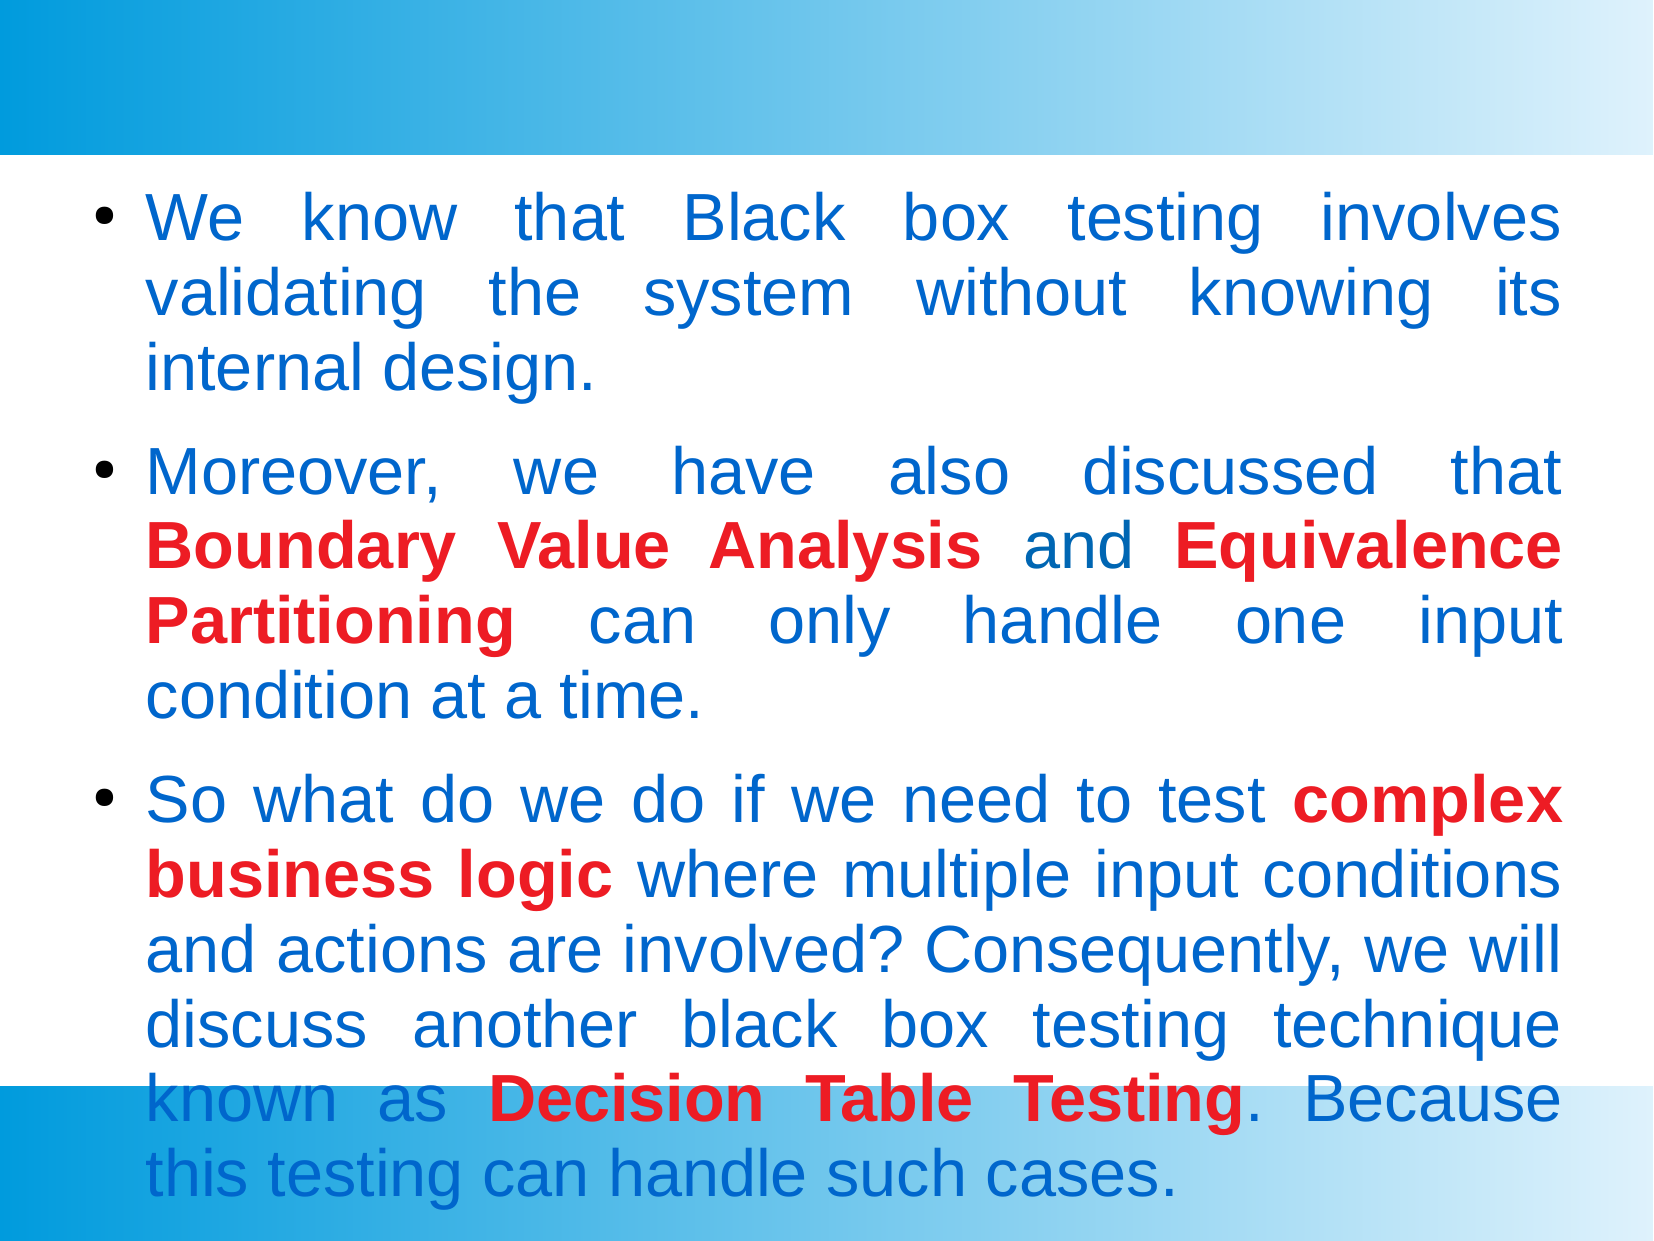

#
We know that Black box testing involves validating the system without knowing its internal design.
Moreover, we have also discussed that Boundary Value Analysis and Equivalence Partitioning can only handle one input condition at a time.
So what do we do if we need to test complex business logic where multiple input conditions and actions are involved? Consequently, we will discuss another black box testing technique known as Decision Table Testing. Because this testing can handle such cases.